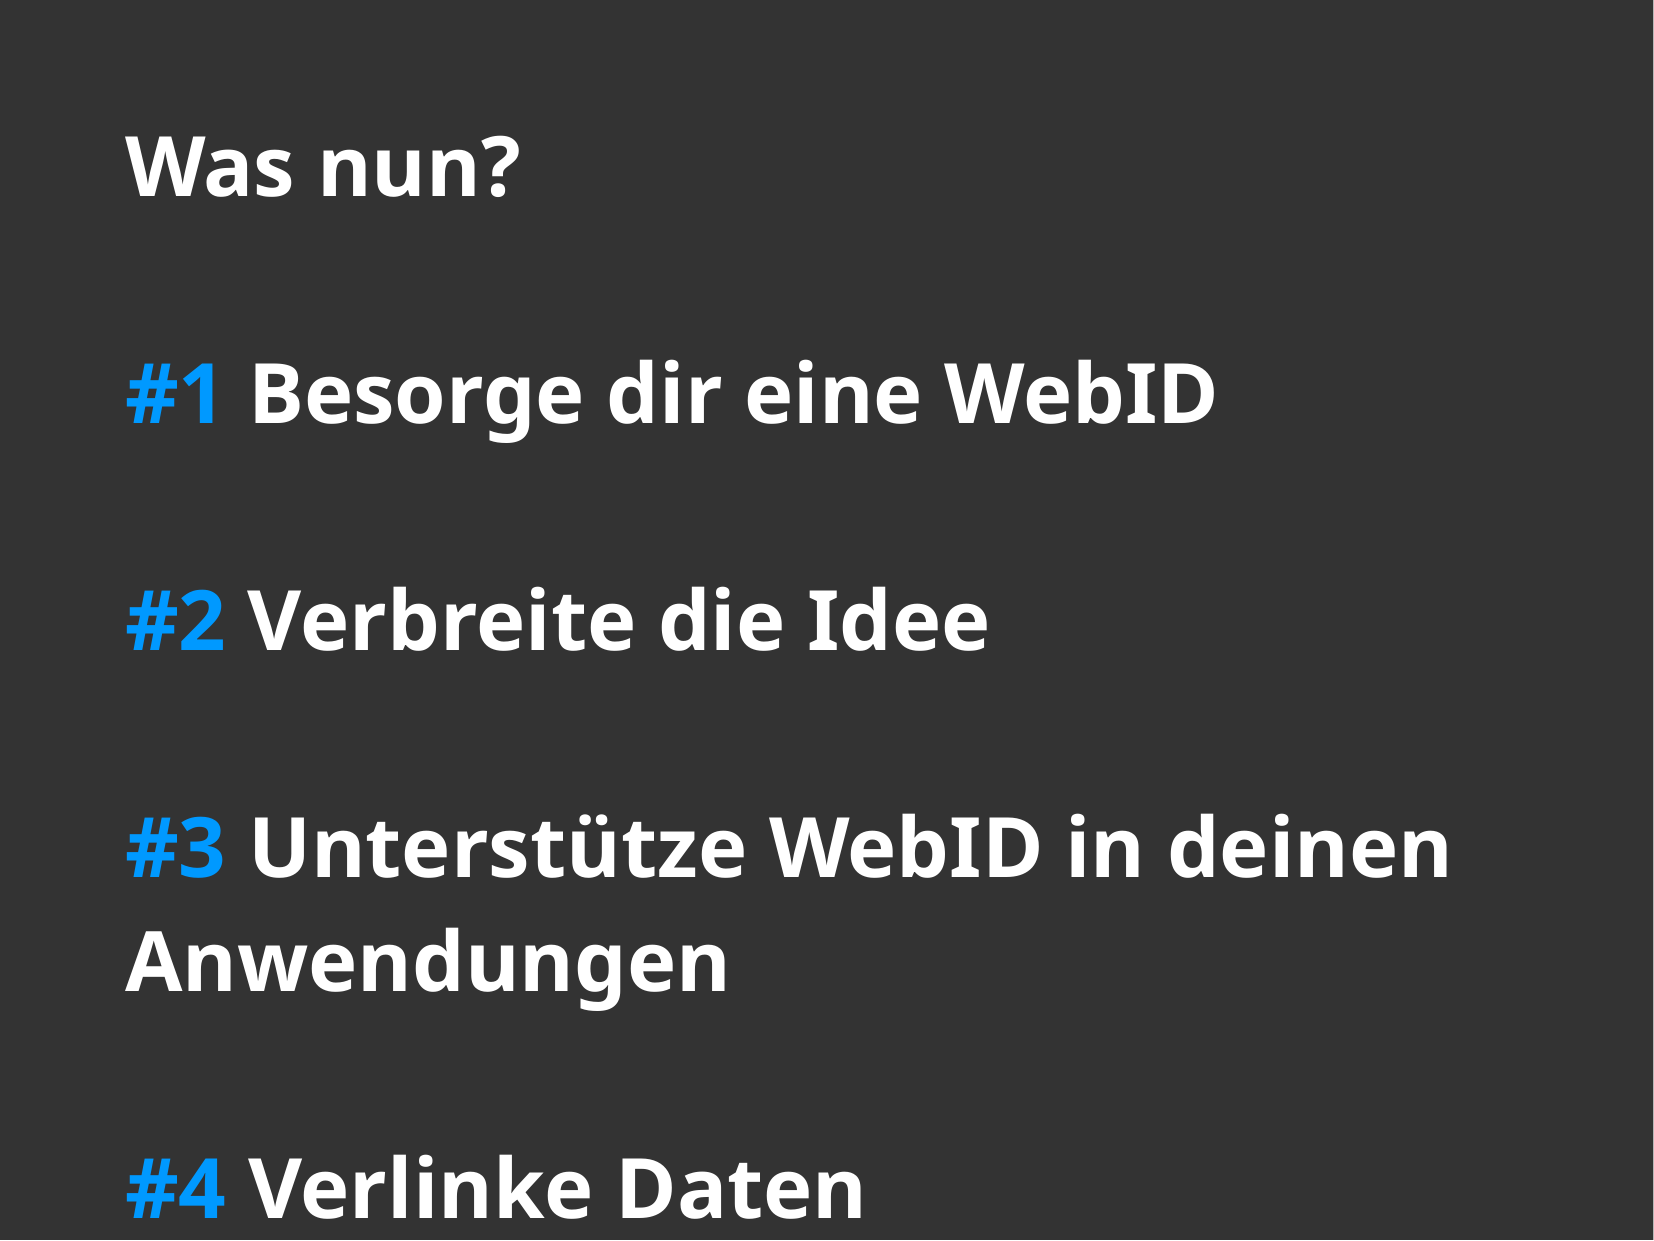

Was nun?
#1 Besorge dir eine WebID
#2 Verbreite die Idee
#3 Unterstütze WebID in deinen Anwendungen
#4 Verlinke Daten